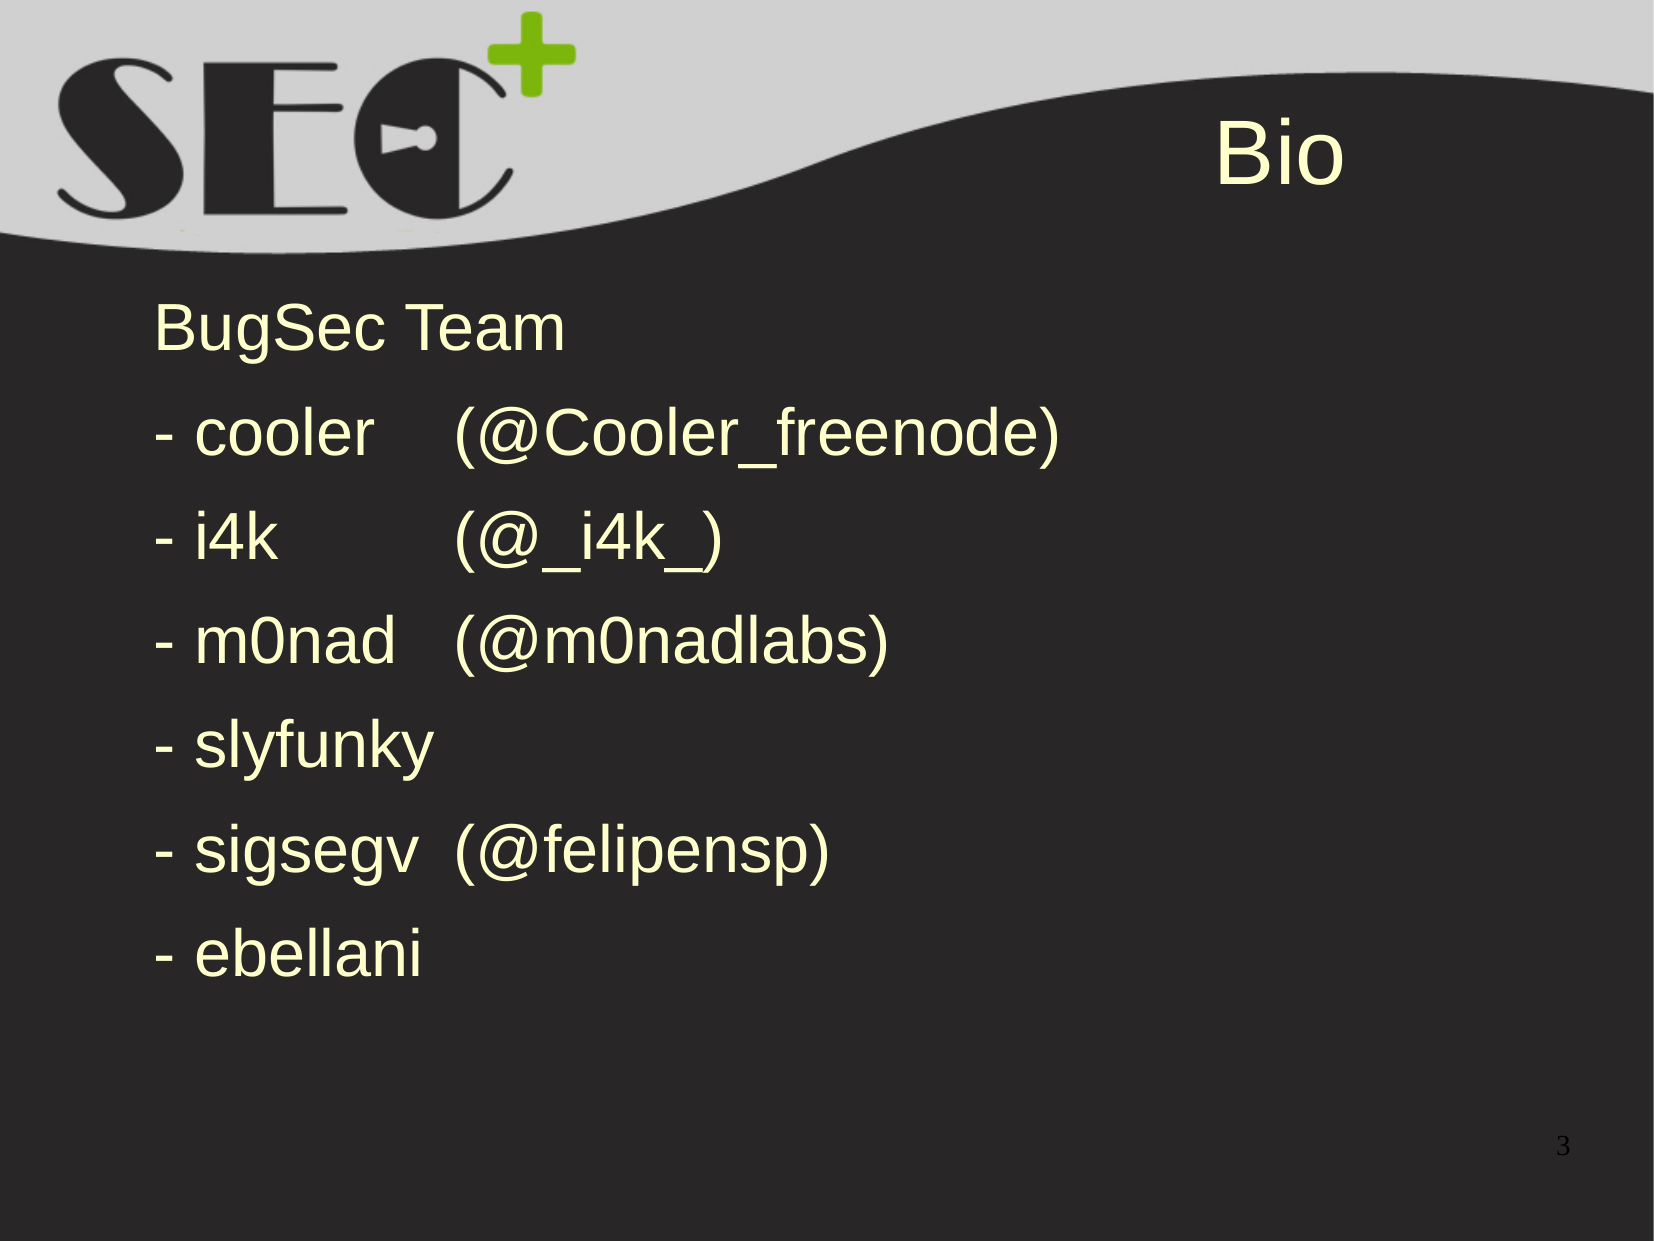

# Bio
BugSec Team
- cooler 	(@Cooler_freenode)
- i4k 	(@_i4k_)
- m0nad 	(@m0nadlabs)
- slyfunky
- sigsegv 	(@felipensp)
- ebellani
3